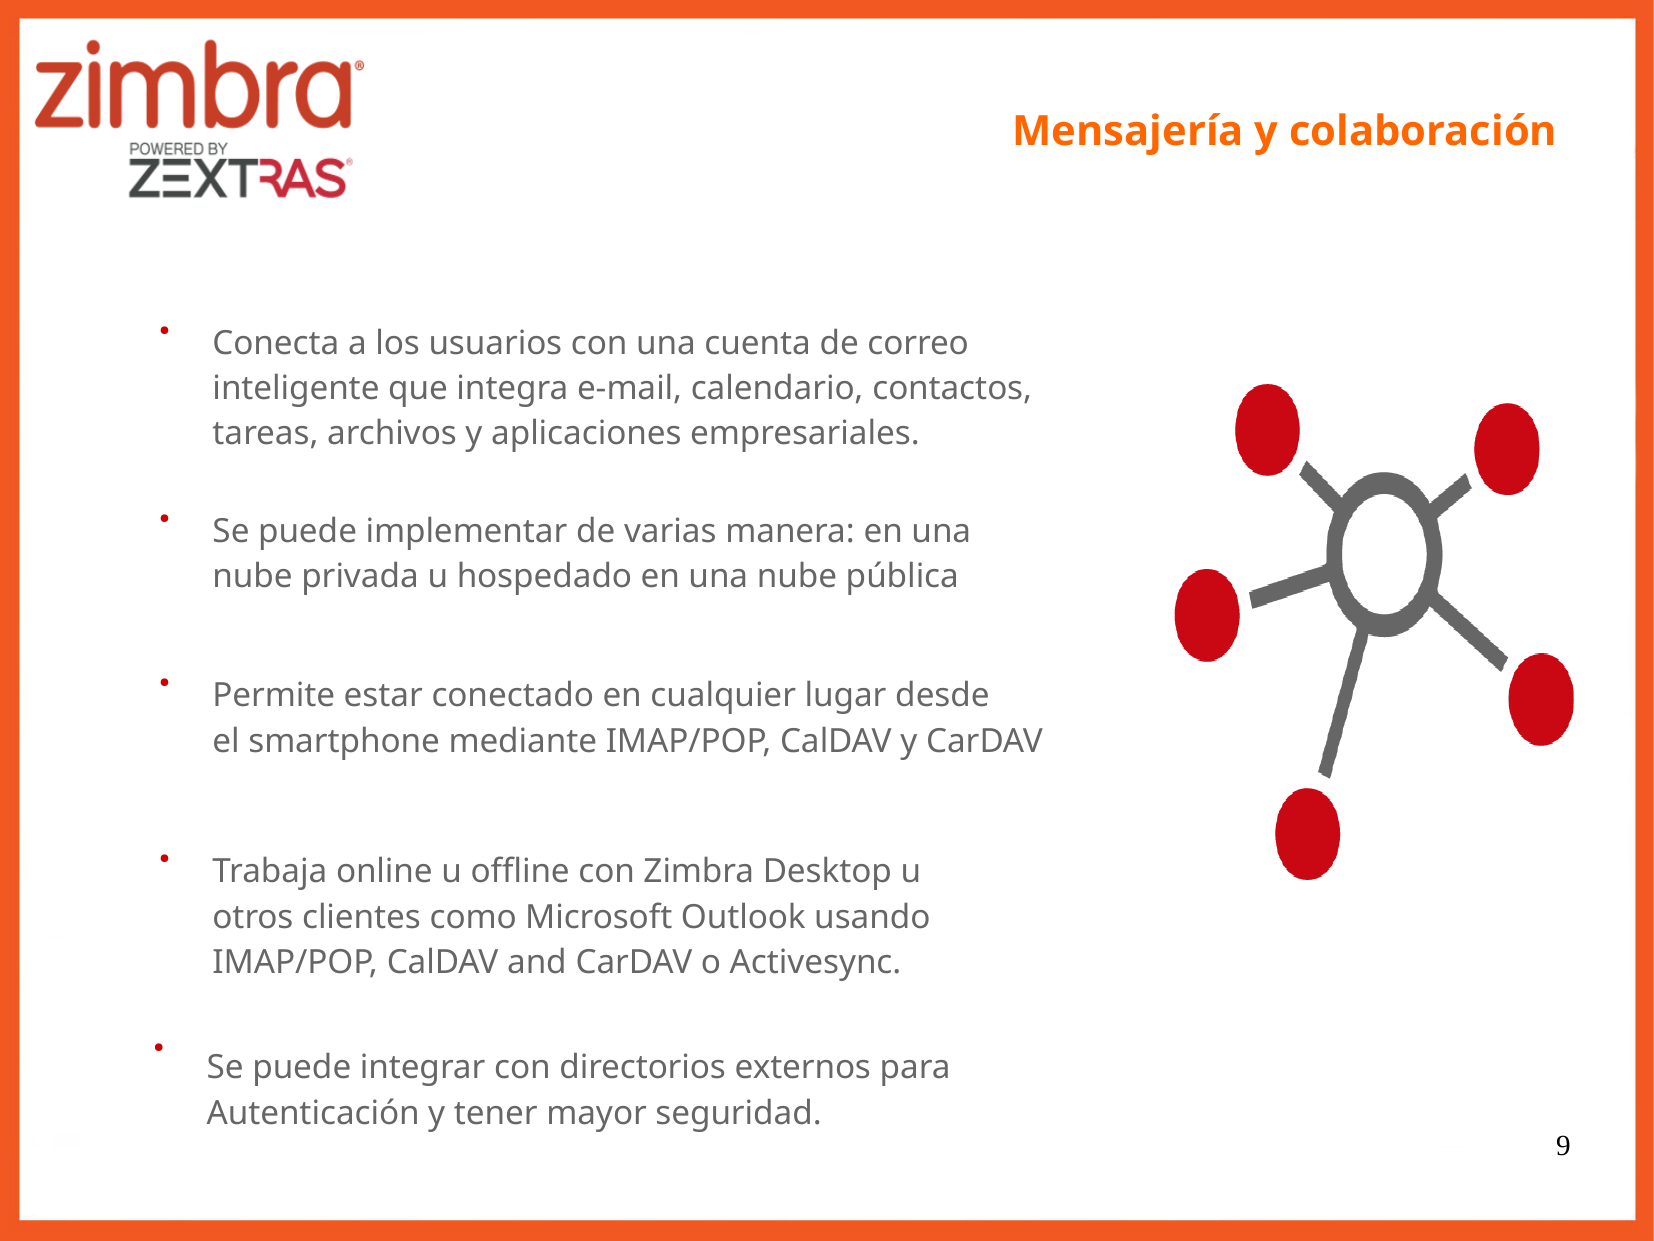

Mensajería y colaboración
Conecta a los usuarios con una cuenta de correo
inteligente que integra e-mail, calendario, contactos,
tareas, archivos y aplicaciones empresariales.
●
Se puede implementar de varias manera: en una
nube privada u hospedado en una nube pública
●
Permite estar conectado en cualquier lugar desde
el smartphone mediante IMAP/POP, CalDAV y CarDAV
●
Trabaja online u offline con Zimbra Desktop u
otros clientes como Microsoft Outlook usando
IMAP/POP, CalDAV and CarDAV o Activesync.
●
●
Se puede integrar con directorios externos para
Autenticación y tener mayor seguridad.
9